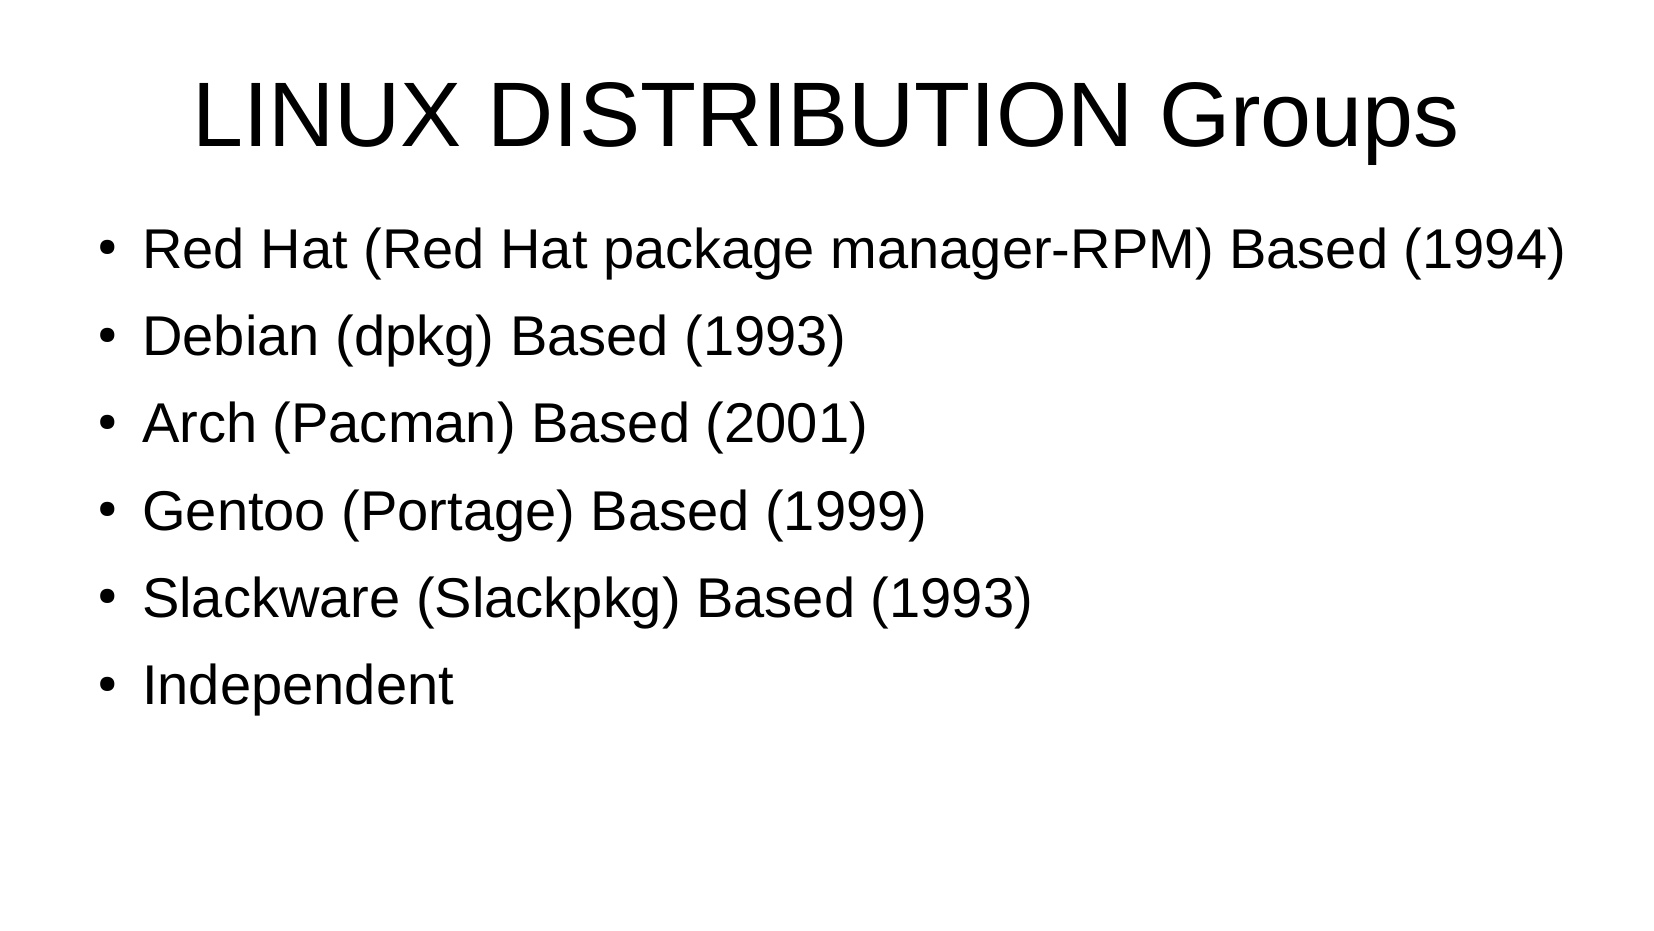

# LINUX DISTRIBUTION Groups
Red Hat (Red Hat package manager-RPM) Based (1994)
Debian (dpkg) Based (1993)
Arch (Pacman) Based (2001)
Gentoo (Portage) Based (1999)
Slackware (Slackpkg) Based (1993)
Independent